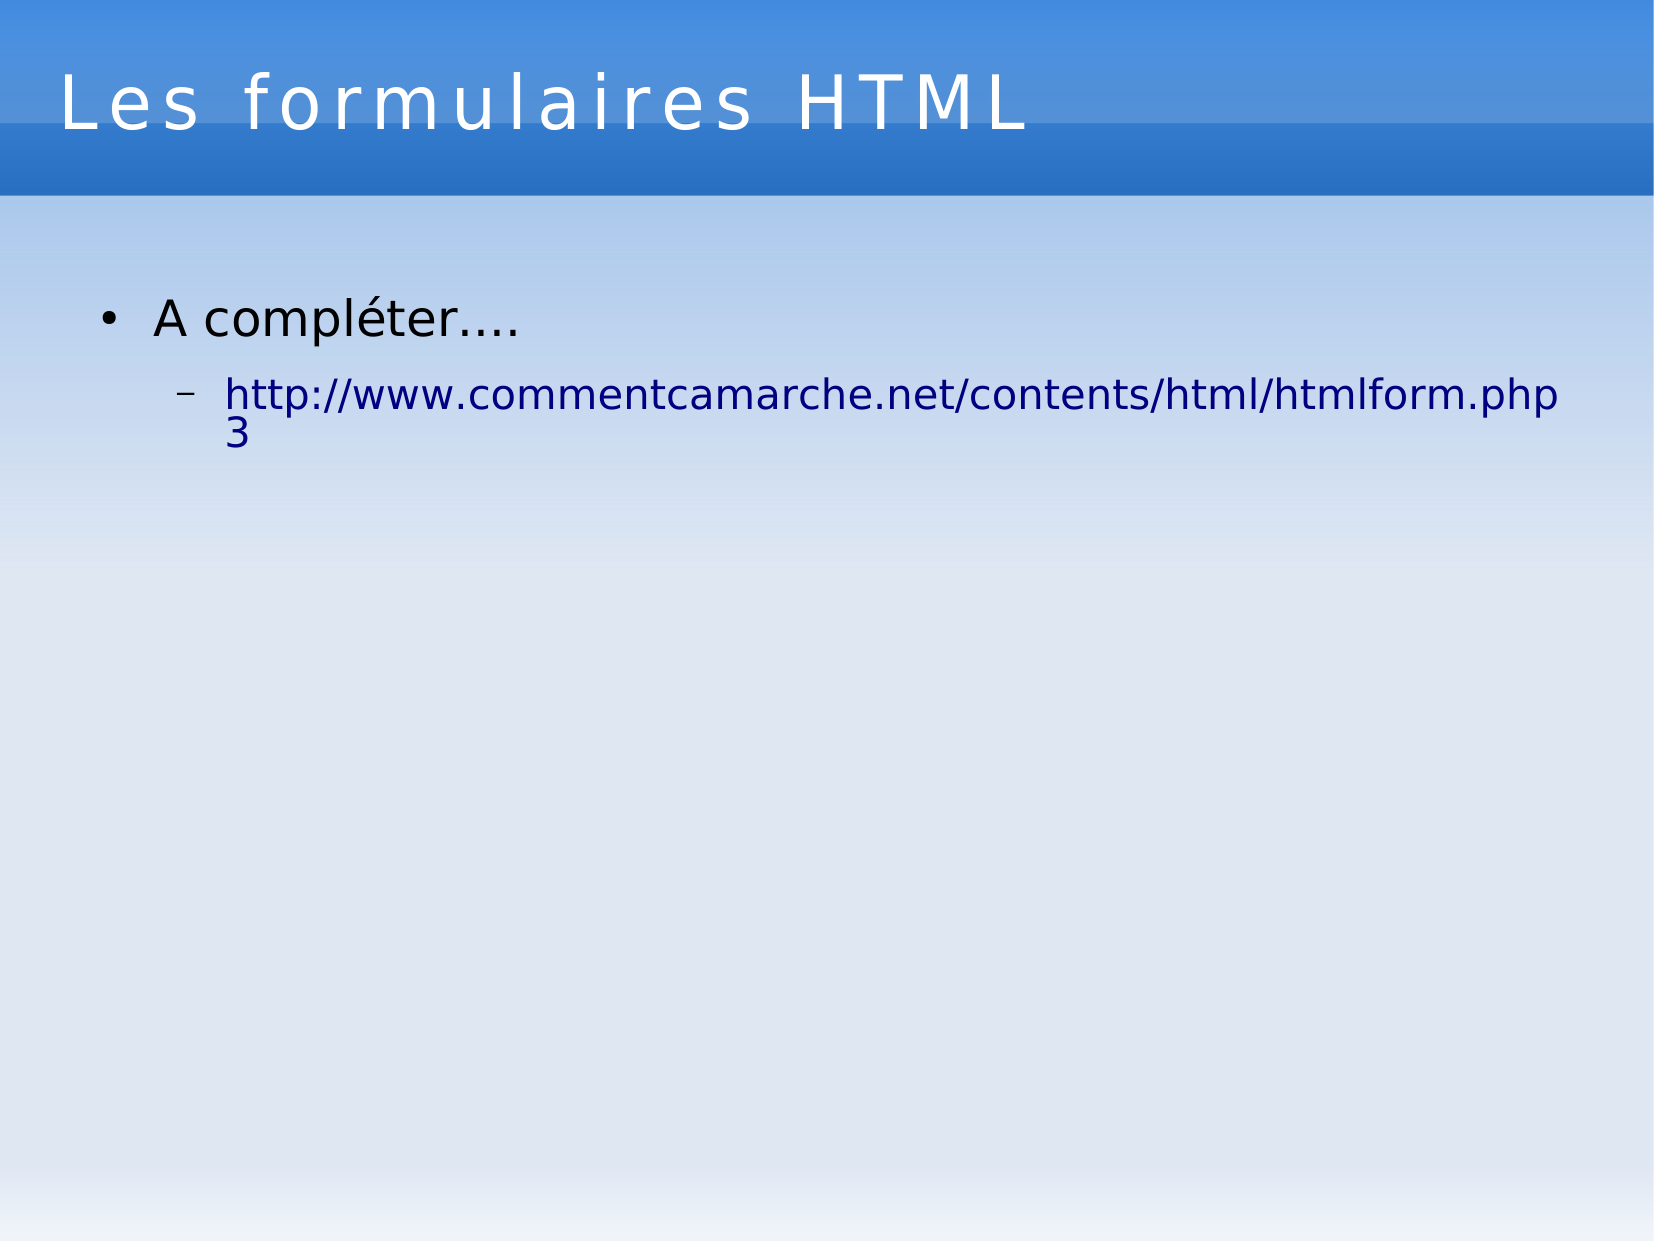

# Les formulaires HTML
A compléter....
http://www.commentcamarche.net/contents/html/htmlform.php3